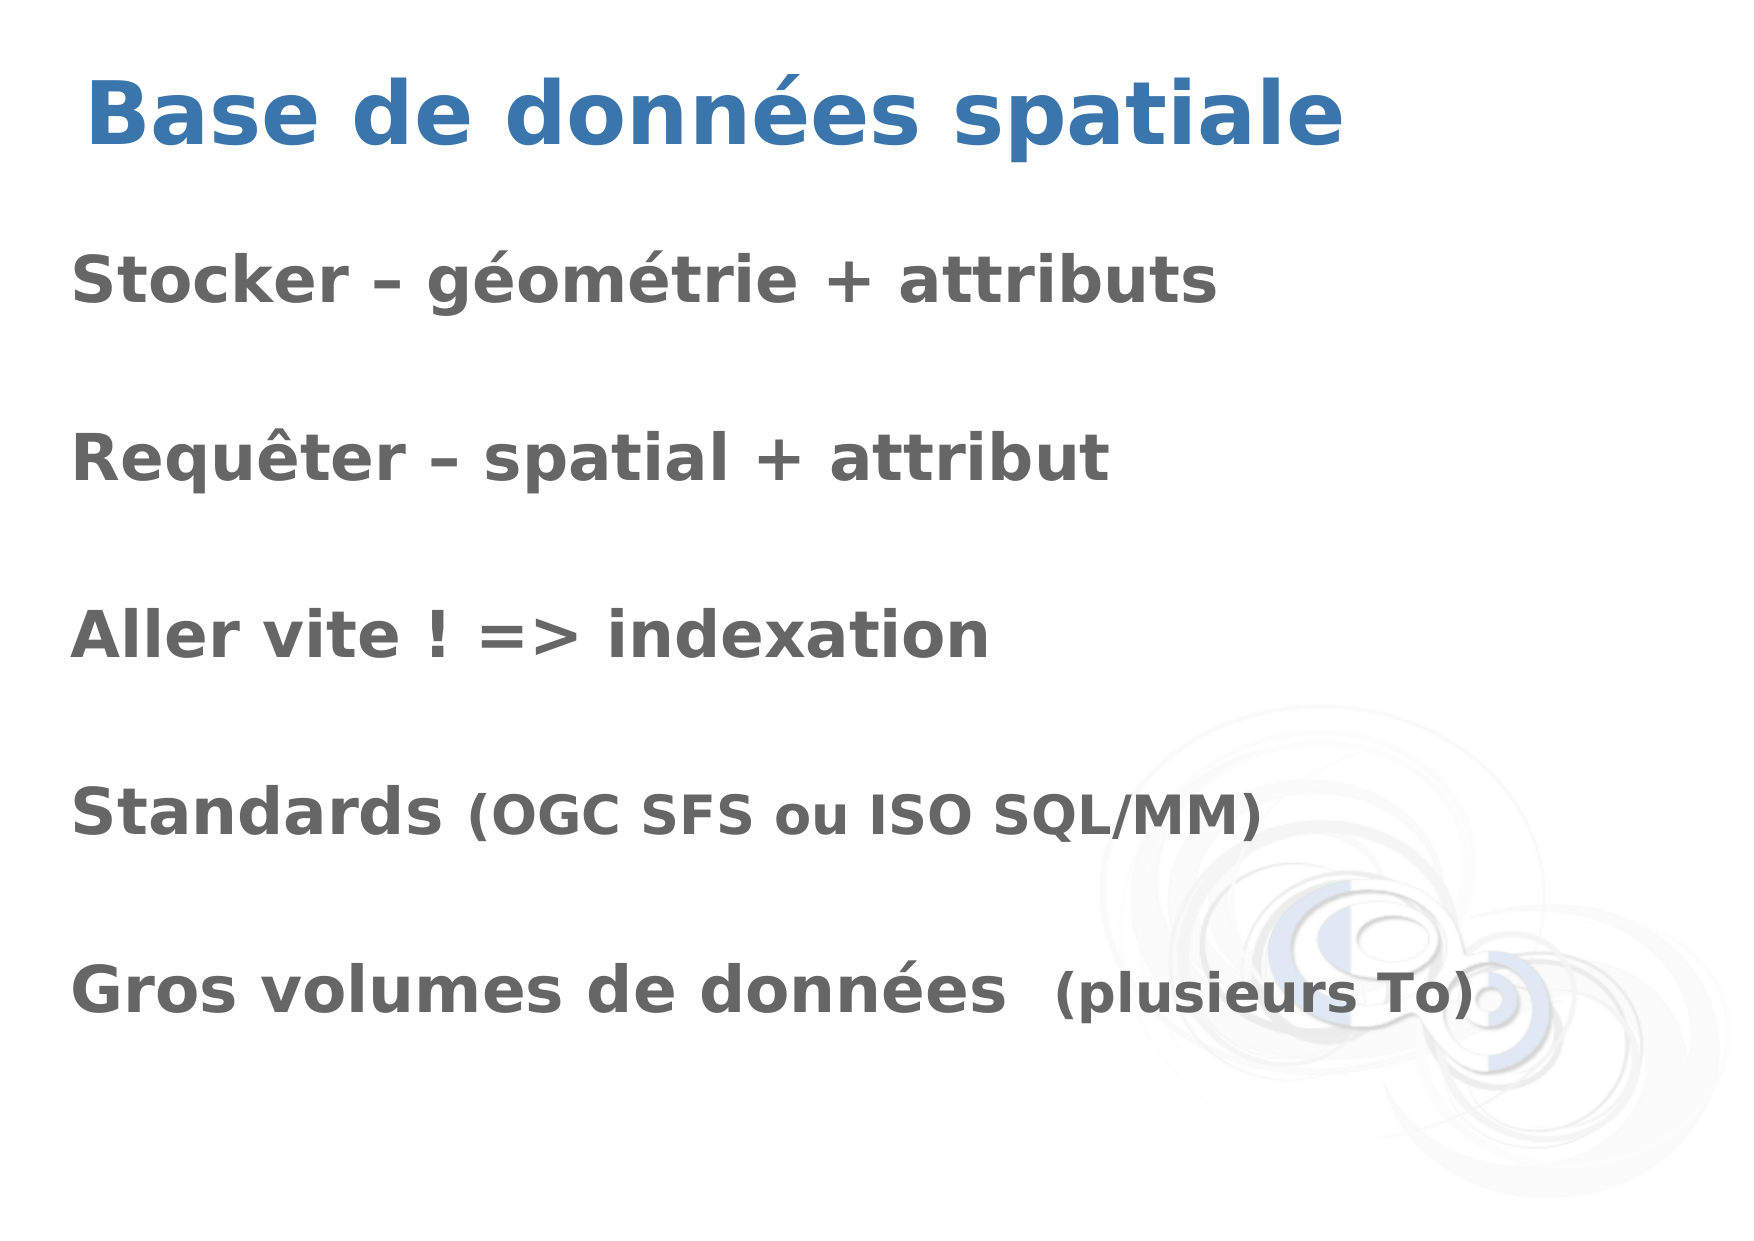

# Base de données spatiale
Stocker – géométrie + attributs
Requêter – spatial + attribut
Aller vite ! => indexation
Standards (OGC SFS ou ISO SQL/MM)
Gros volumes de données (plusieurs To)